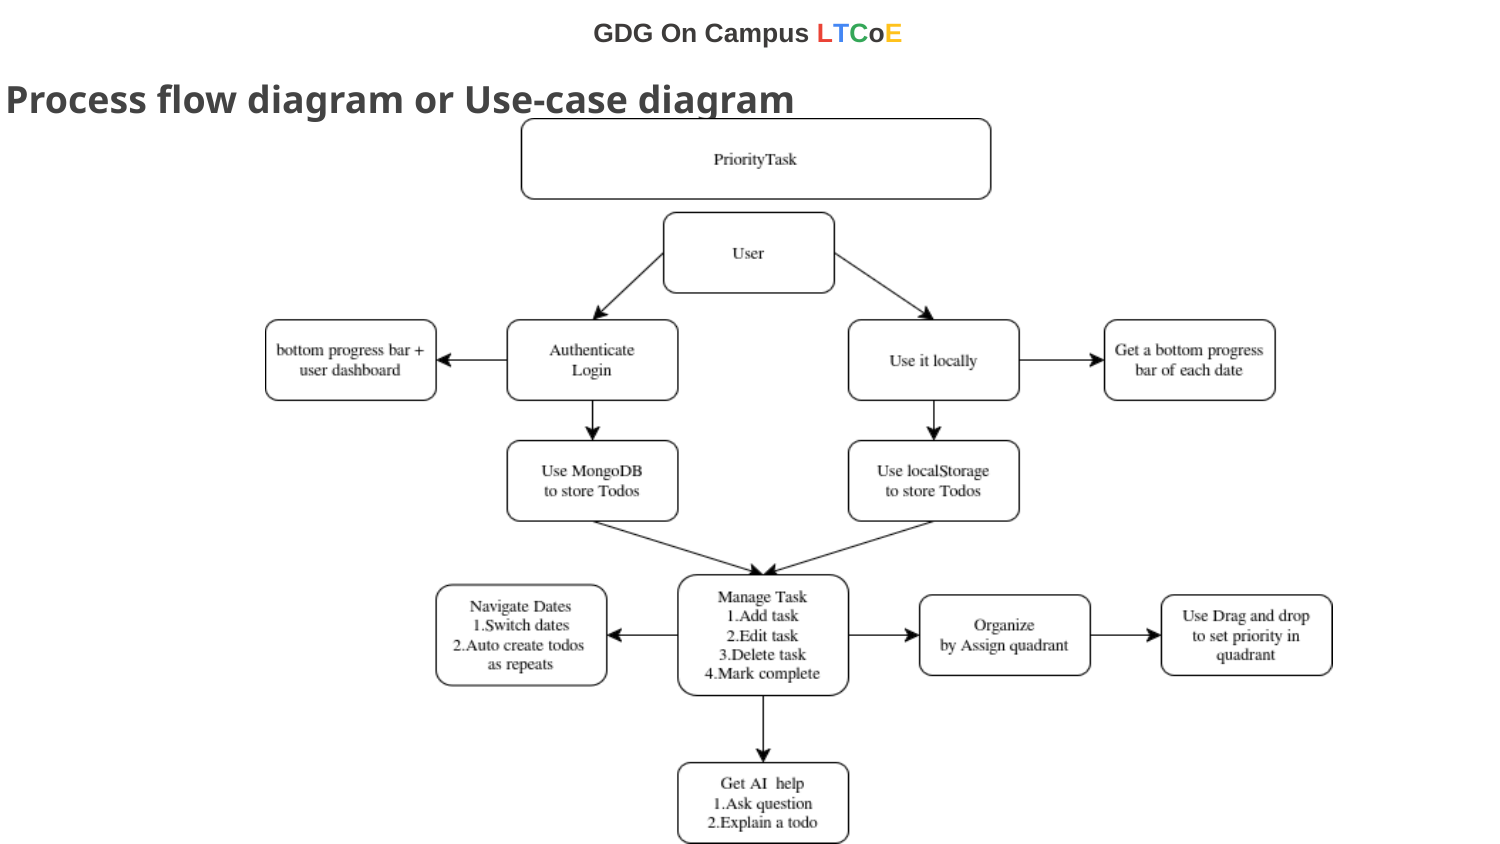

# GDG On Campus LTCoE
Process flow diagram or Use-case diagram